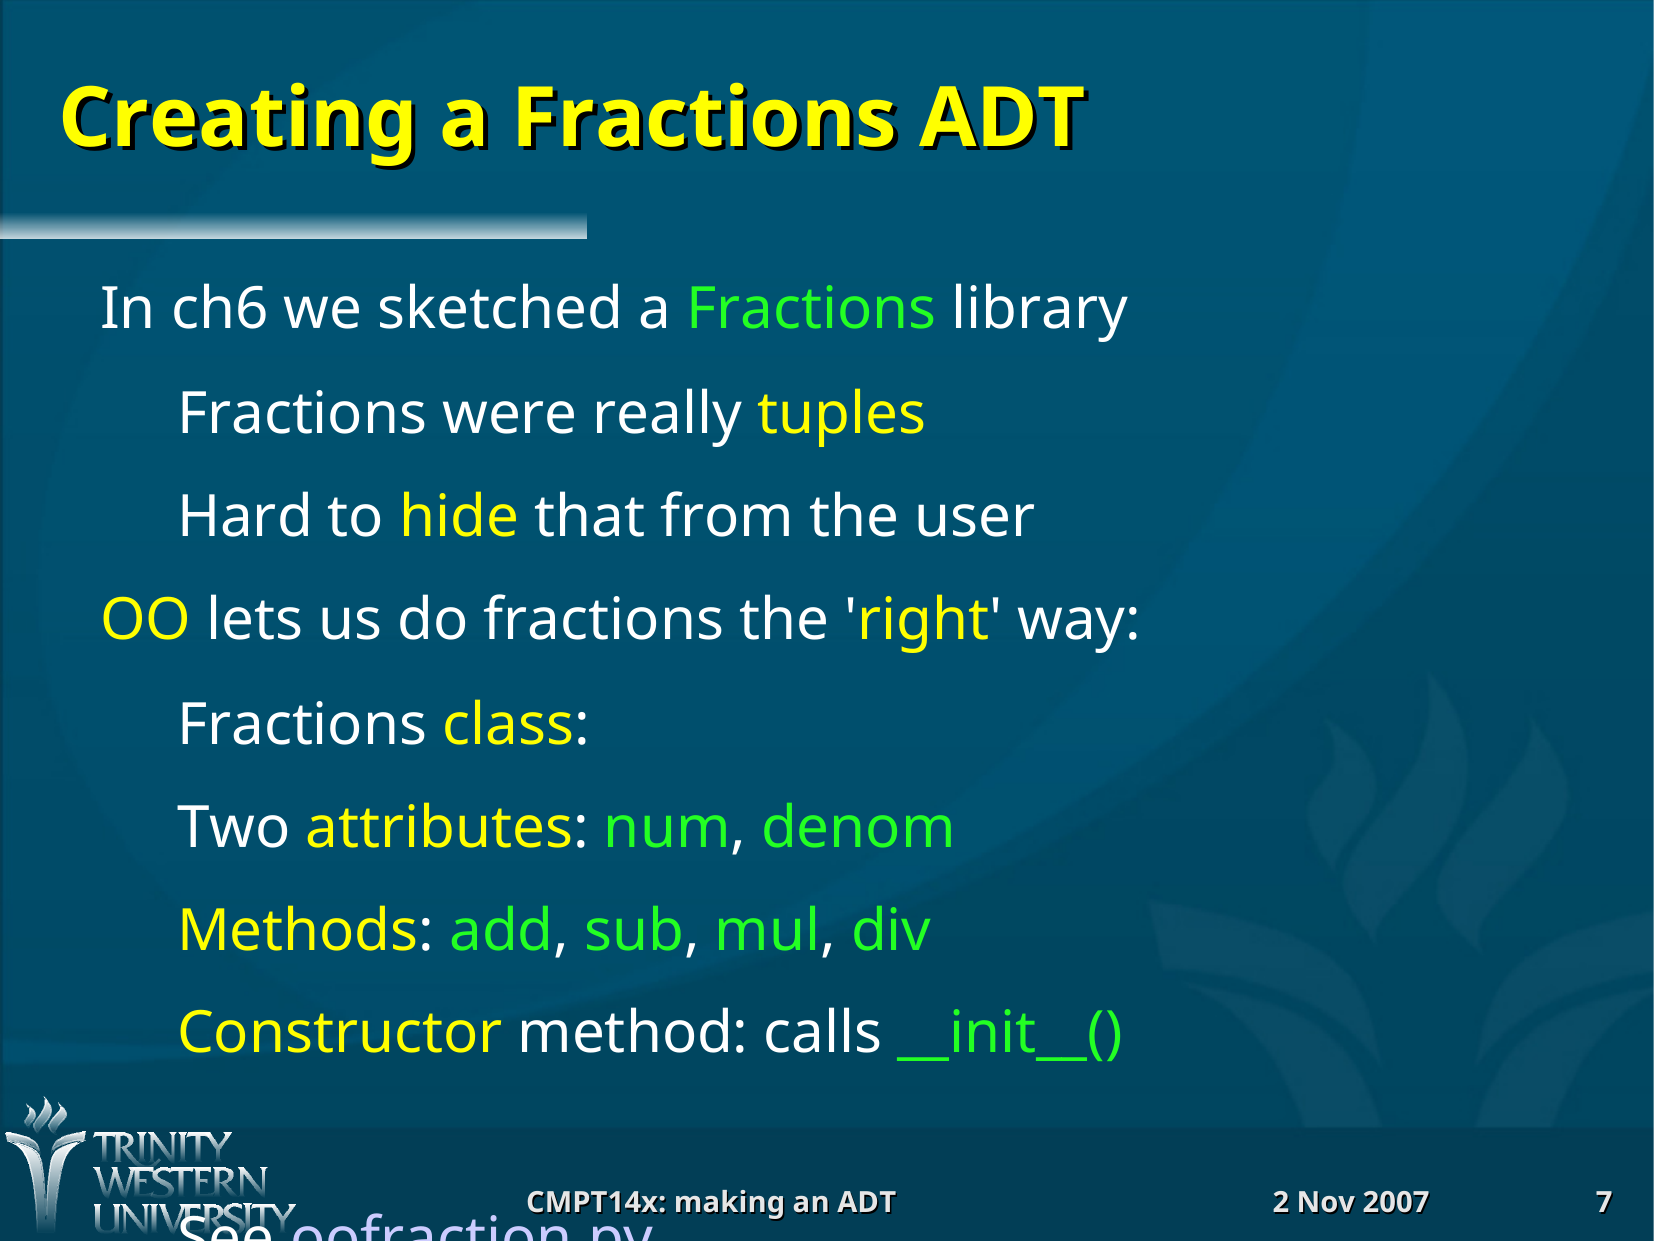

# Creating a Fractions ADT
In ch6 we sketched a Fractions library
Fractions were really tuples
Hard to hide that from the user
OO lets us do fractions the 'right' way:
Fractions class:
Two attributes: num, denom
Methods: add, sub, mul, div
Constructor method: calls __init__()
See oofraction.py
CMPT14x: making an ADT
2 Nov 2007
7